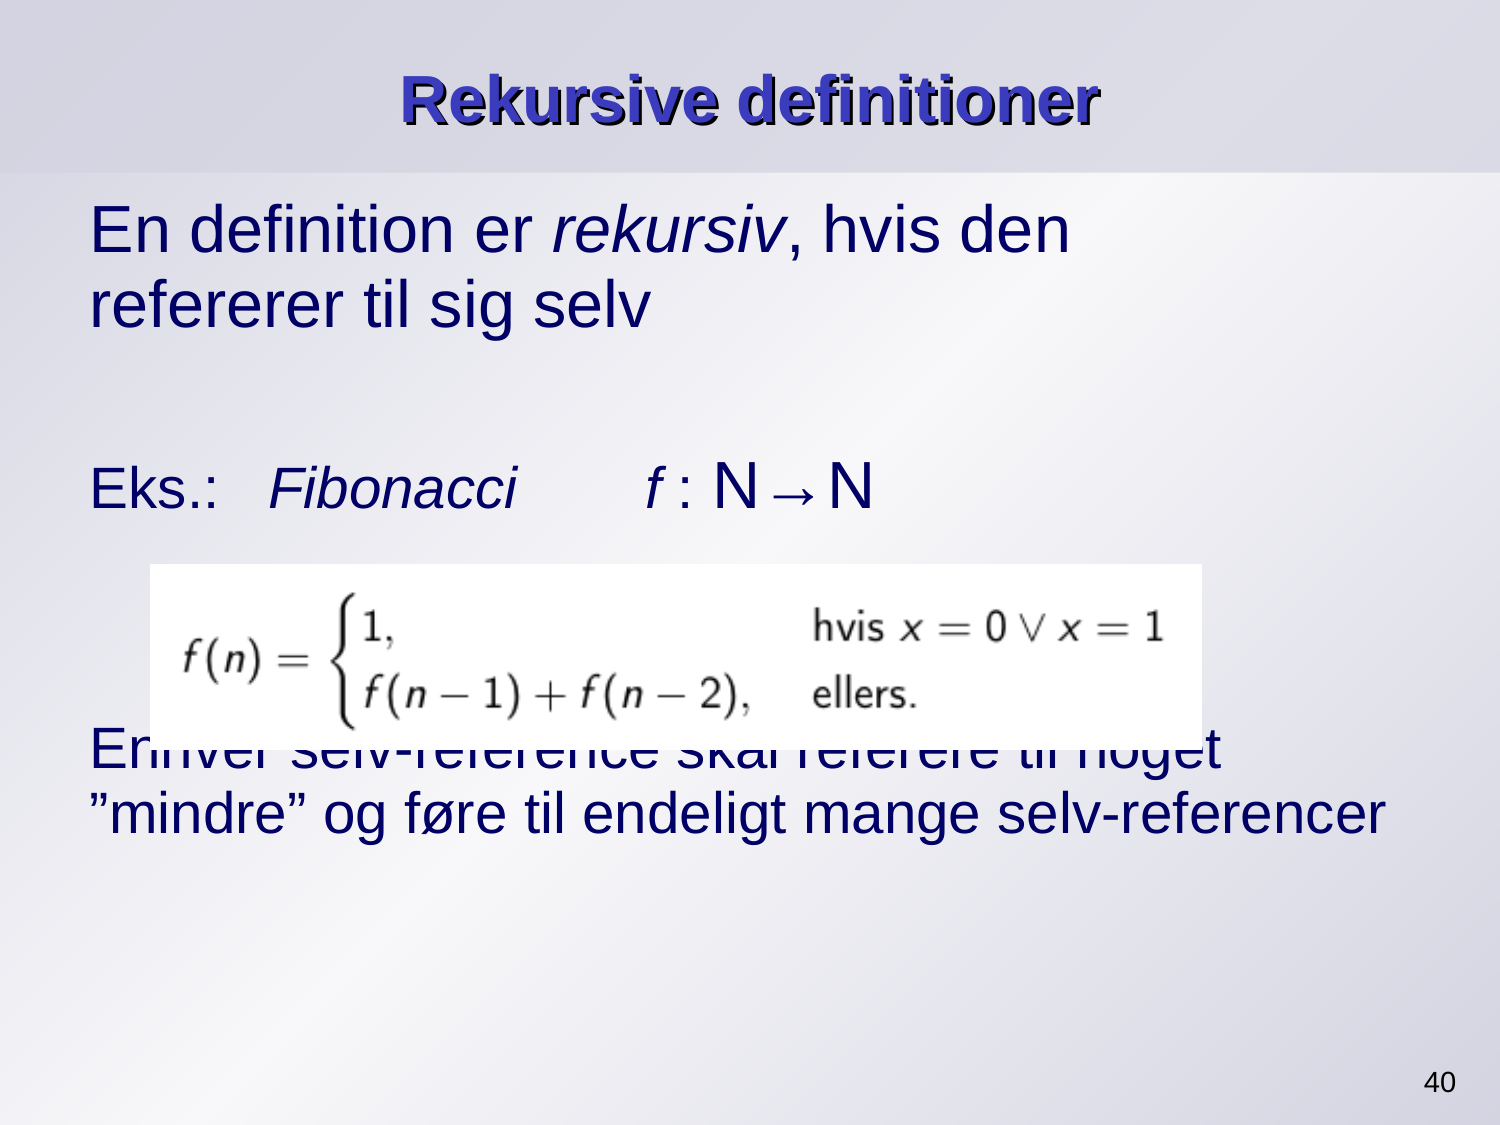

# Rekursive definitioner
En definition er rekursiv, hvis den
refererer til sig selv
Eks.: Fibonacci f : N→N
Enhver selv-reference skal referere til noget
”mindre” og føre til endeligt mange selv-referencer
40